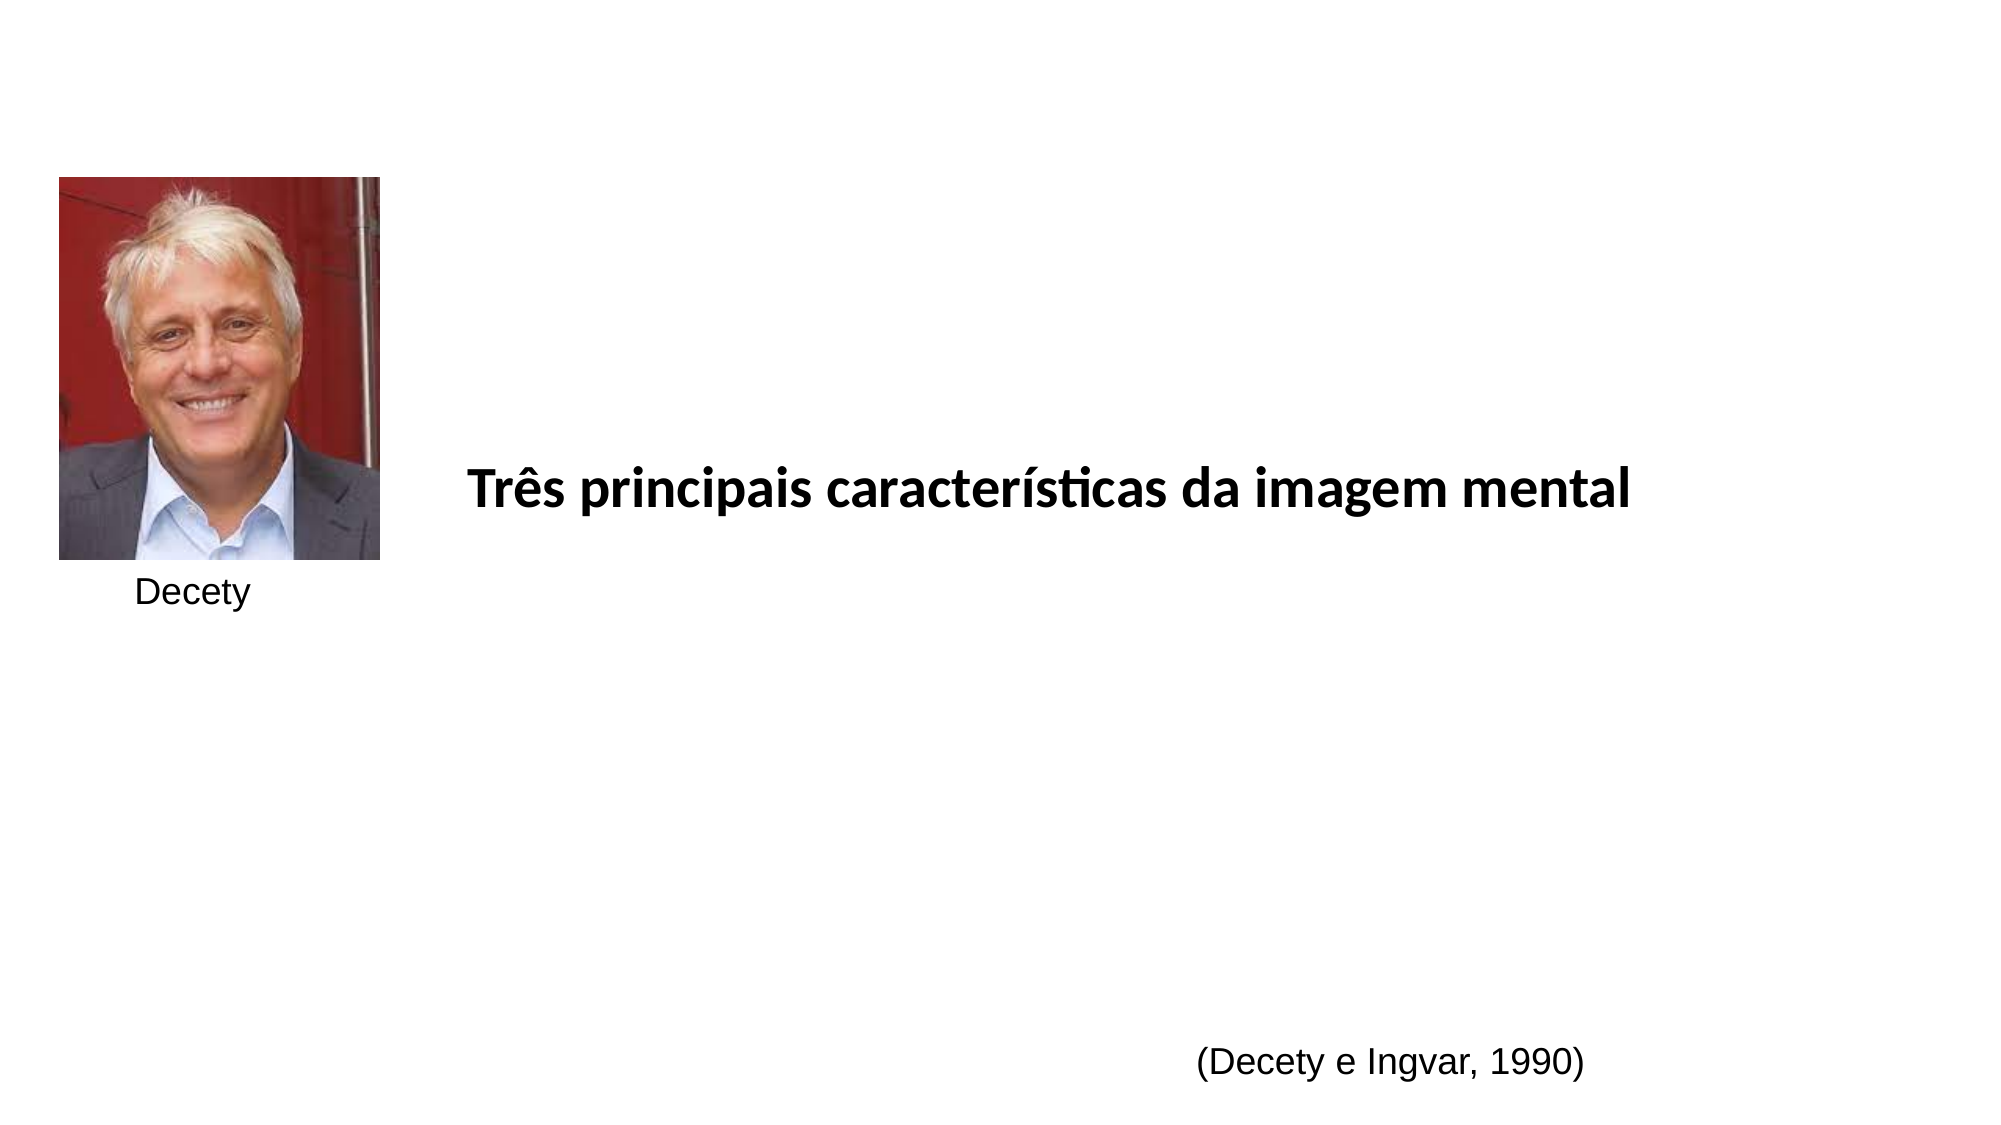

# Três principais características da imagem mental
Decety
(Decety e Ingvar, 1990)